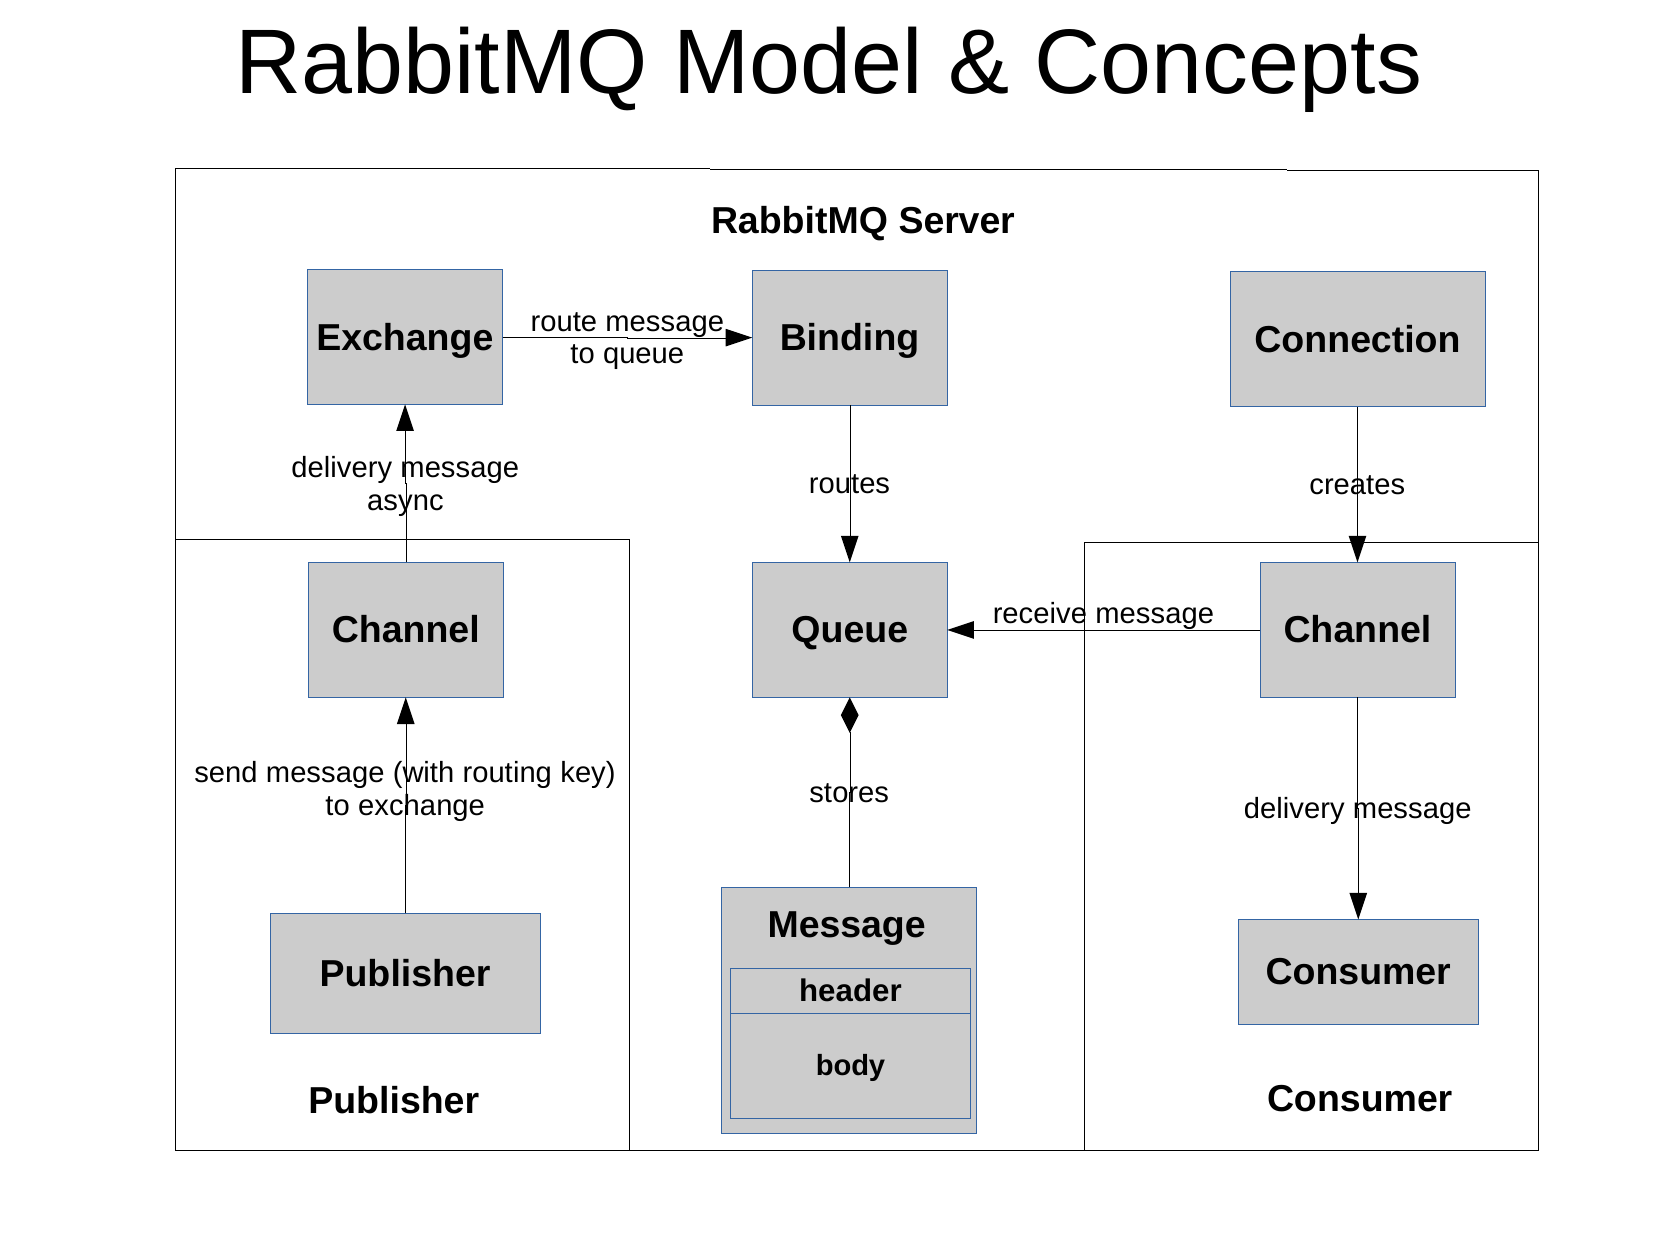

# RabbitMQ Model & Concepts
RabbitMQ Server
Exchange
Binding
Connection
Channel
Queue
Channel
Message
header
body
Publisher
Consumer
Consumer
Publisher